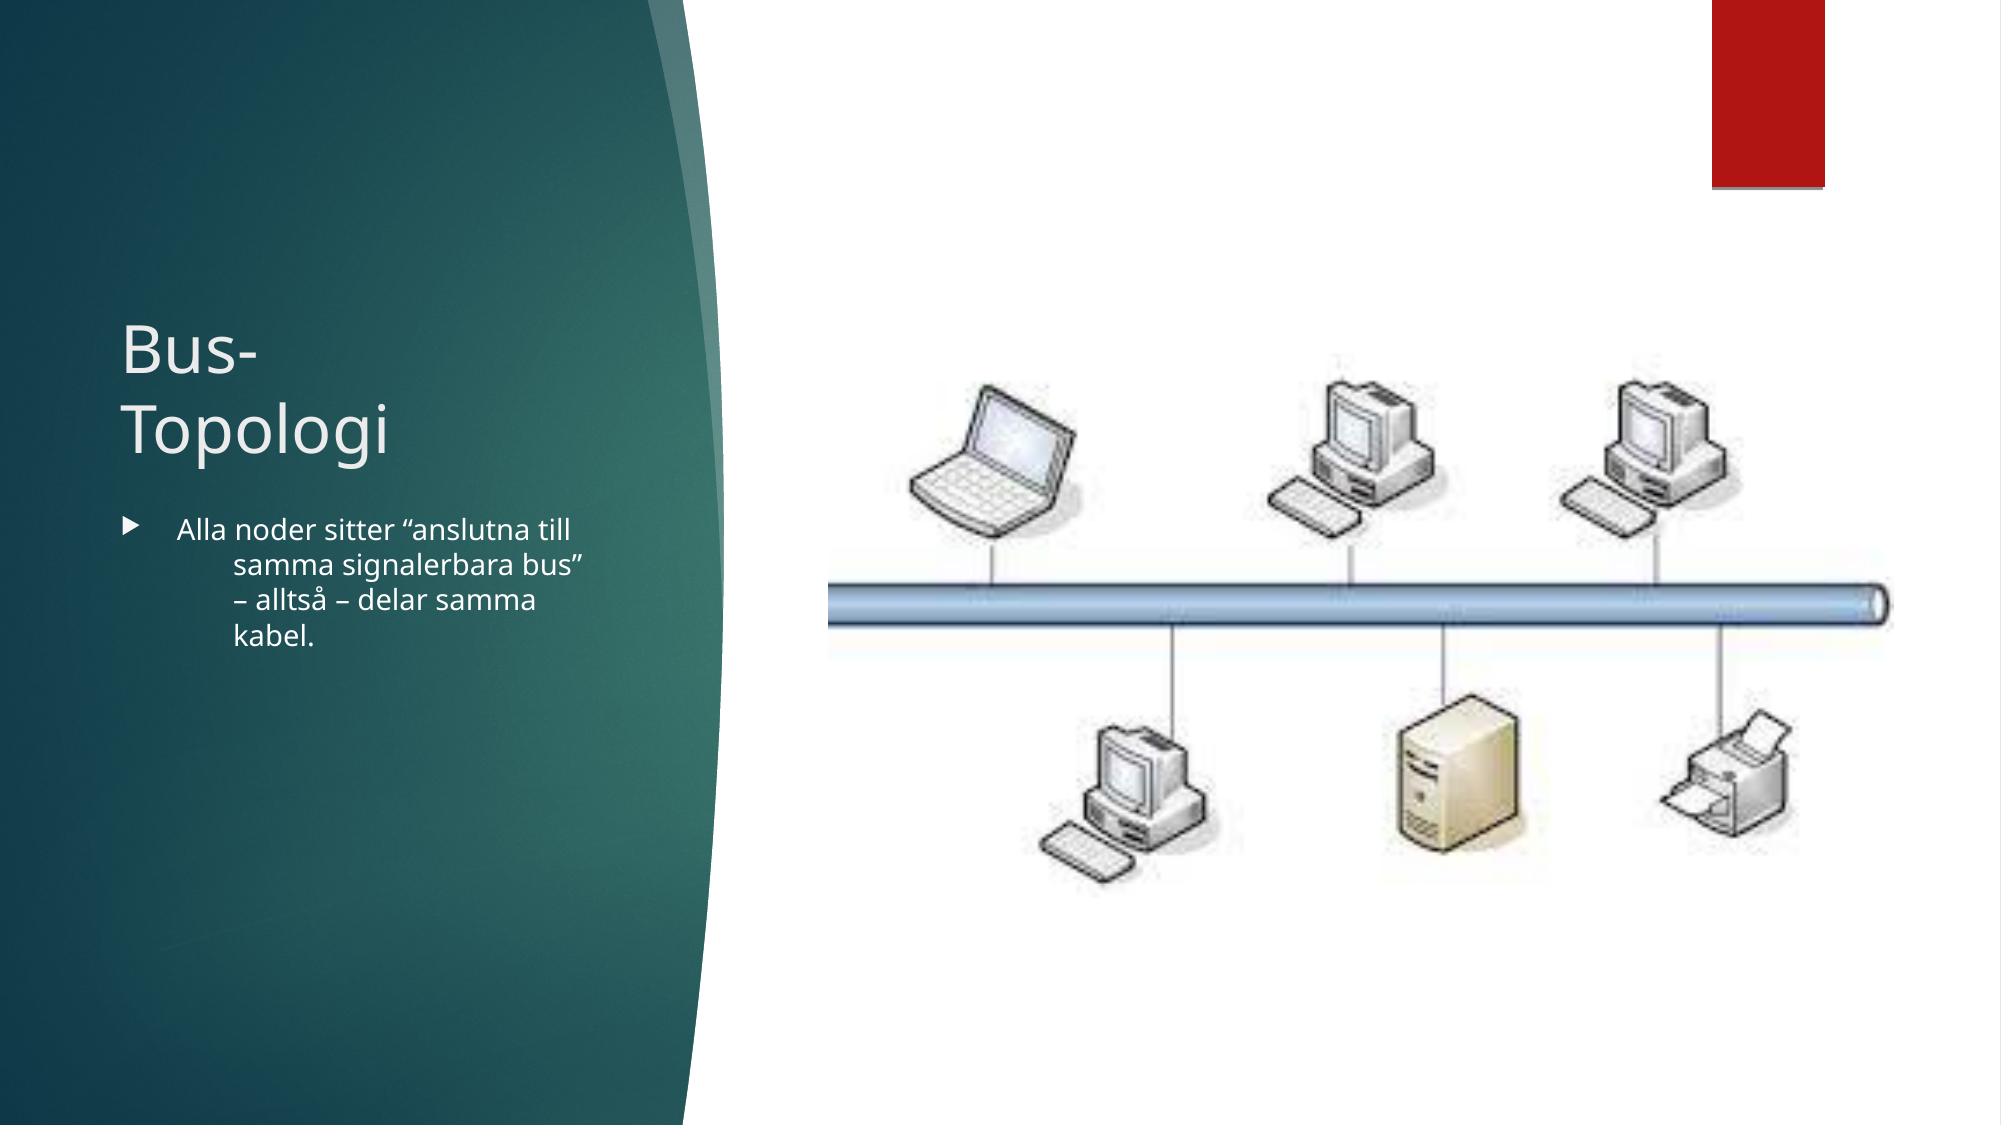

# Bus- Topologi
Alla noder sitter “anslutna till samma signalerbara bus” – alltså – delar samma kabel.